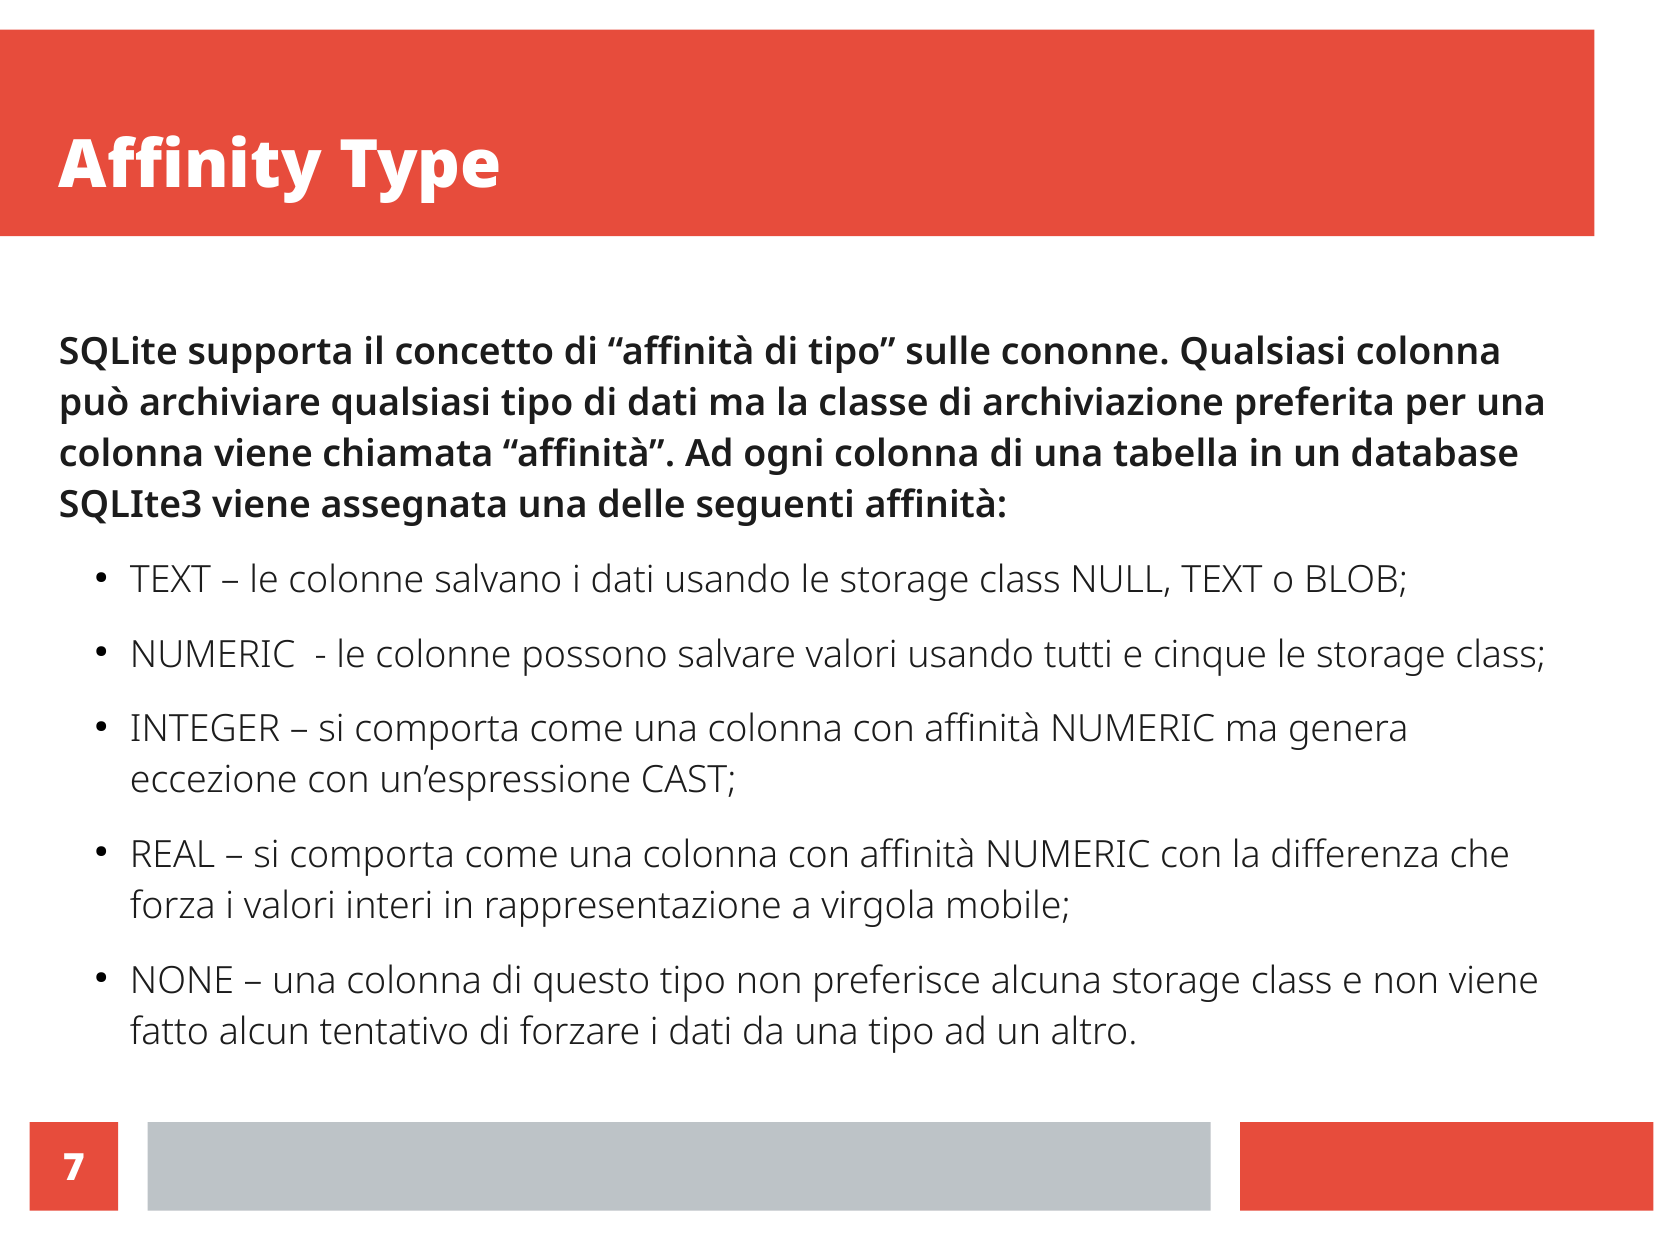

# Affinity Type
SQLite supporta il concetto di “affinità di tipo” sulle cononne. Qualsiasi colonna può archiviare qualsiasi tipo di dati ma la classe di archiviazione preferita per una colonna viene chiamata “affinità”. Ad ogni colonna di una tabella in un database SQLIte3 viene assegnata una delle seguenti affinità:
TEXT – le colonne salvano i dati usando le storage class NULL, TEXT o BLOB;
NUMERIC - le colonne possono salvare valori usando tutti e cinque le storage class;
INTEGER – si comporta come una colonna con affinità NUMERIC ma genera eccezione con un’espressione CAST;
REAL – si comporta come una colonna con affinità NUMERIC con la differenza che forza i valori interi in rappresentazione a virgola mobile;
NONE – una colonna di questo tipo non preferisce alcuna storage class e non viene fatto alcun tentativo di forzare i dati da una tipo ad un altro.
7